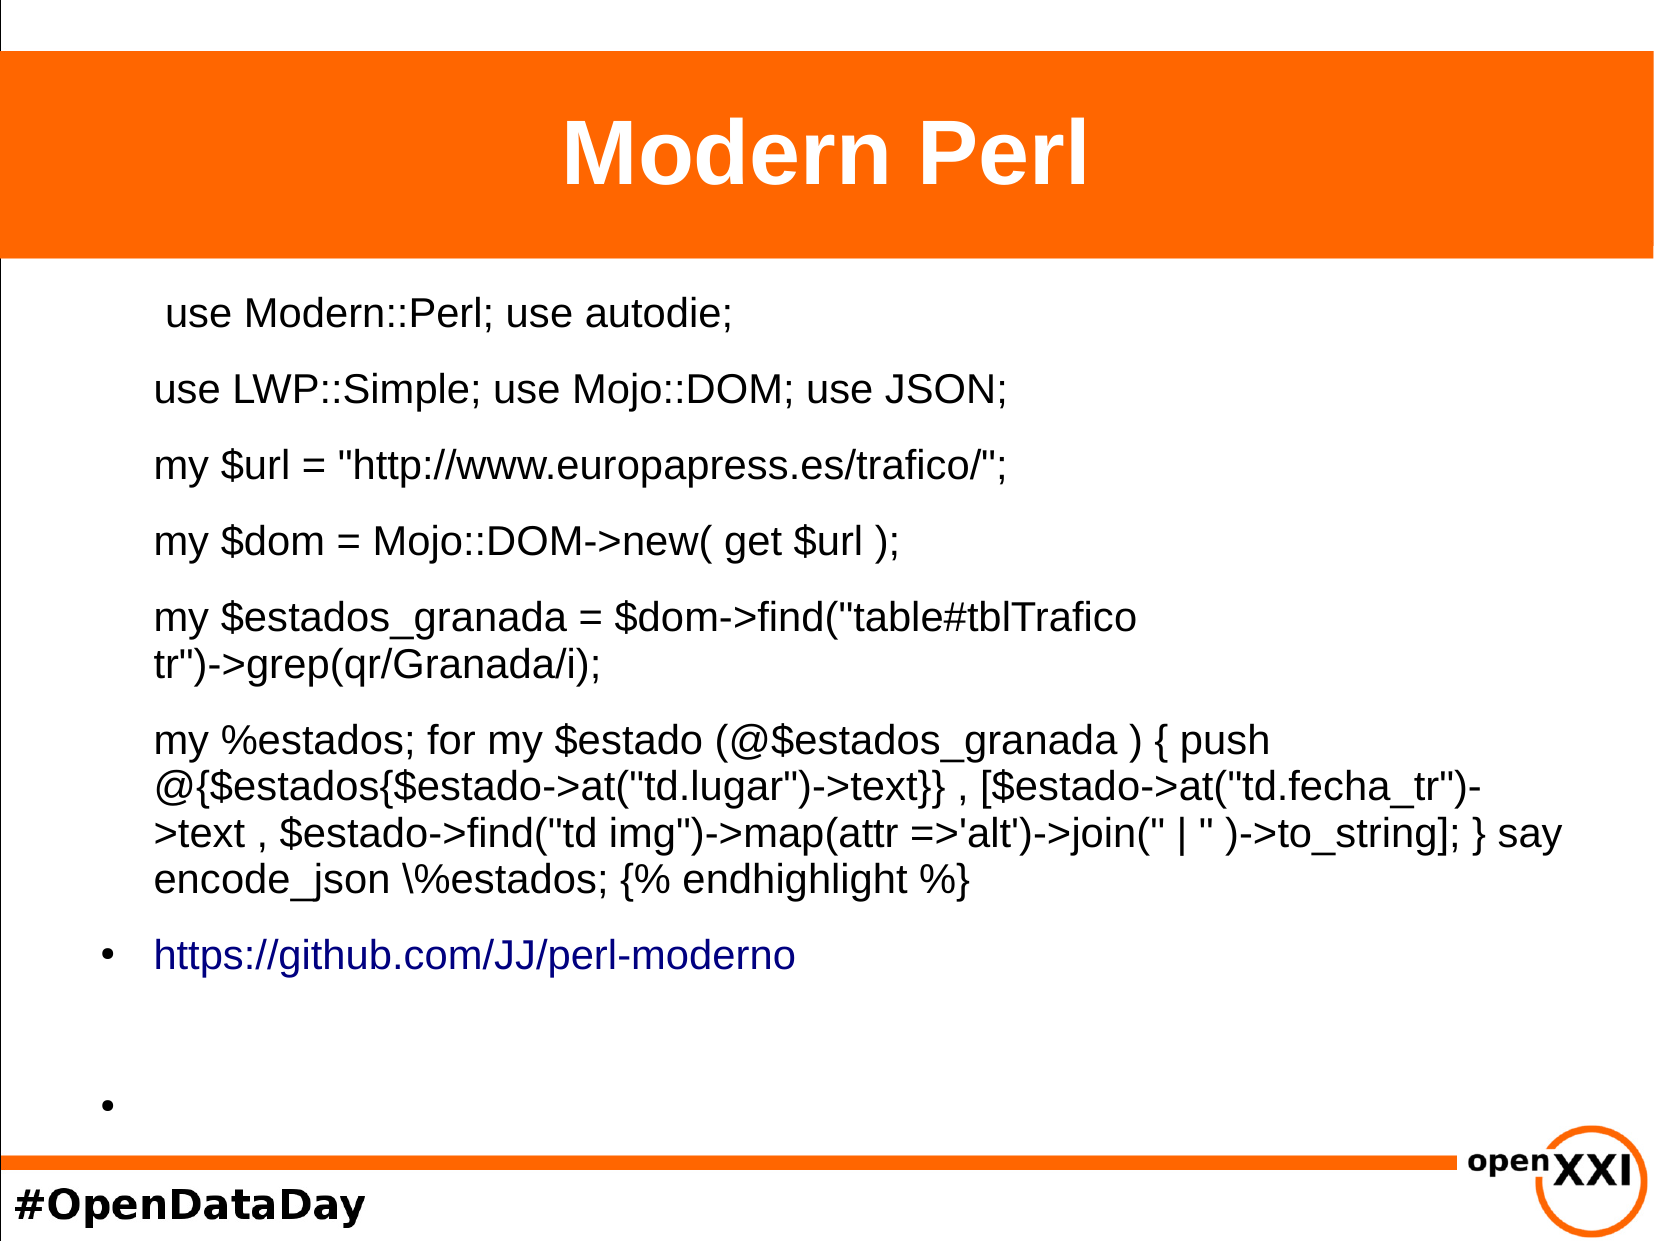

# Modern Perl
 use Modern::Perl; use autodie;
use LWP::Simple; use Mojo::DOM; use JSON;
my $url = "http://www.europapress.es/trafico/";
my $dom = Mojo::DOM->new( get $url );
my $estados_granada = $dom->find("table#tblTrafico tr")->grep(qr/Granada/i);
my %estados; for my $estado (@$estados_granada ) { push @{$estados{$estado->at("td.lugar")->text}} , [$estado->at("td.fecha_tr")->text , $estado->find("td img")->map(attr =>'alt')->join(" | " )->to_string]; } say encode_json \%estados; {% endhighlight %}
https://github.com/JJ/perl-moderno